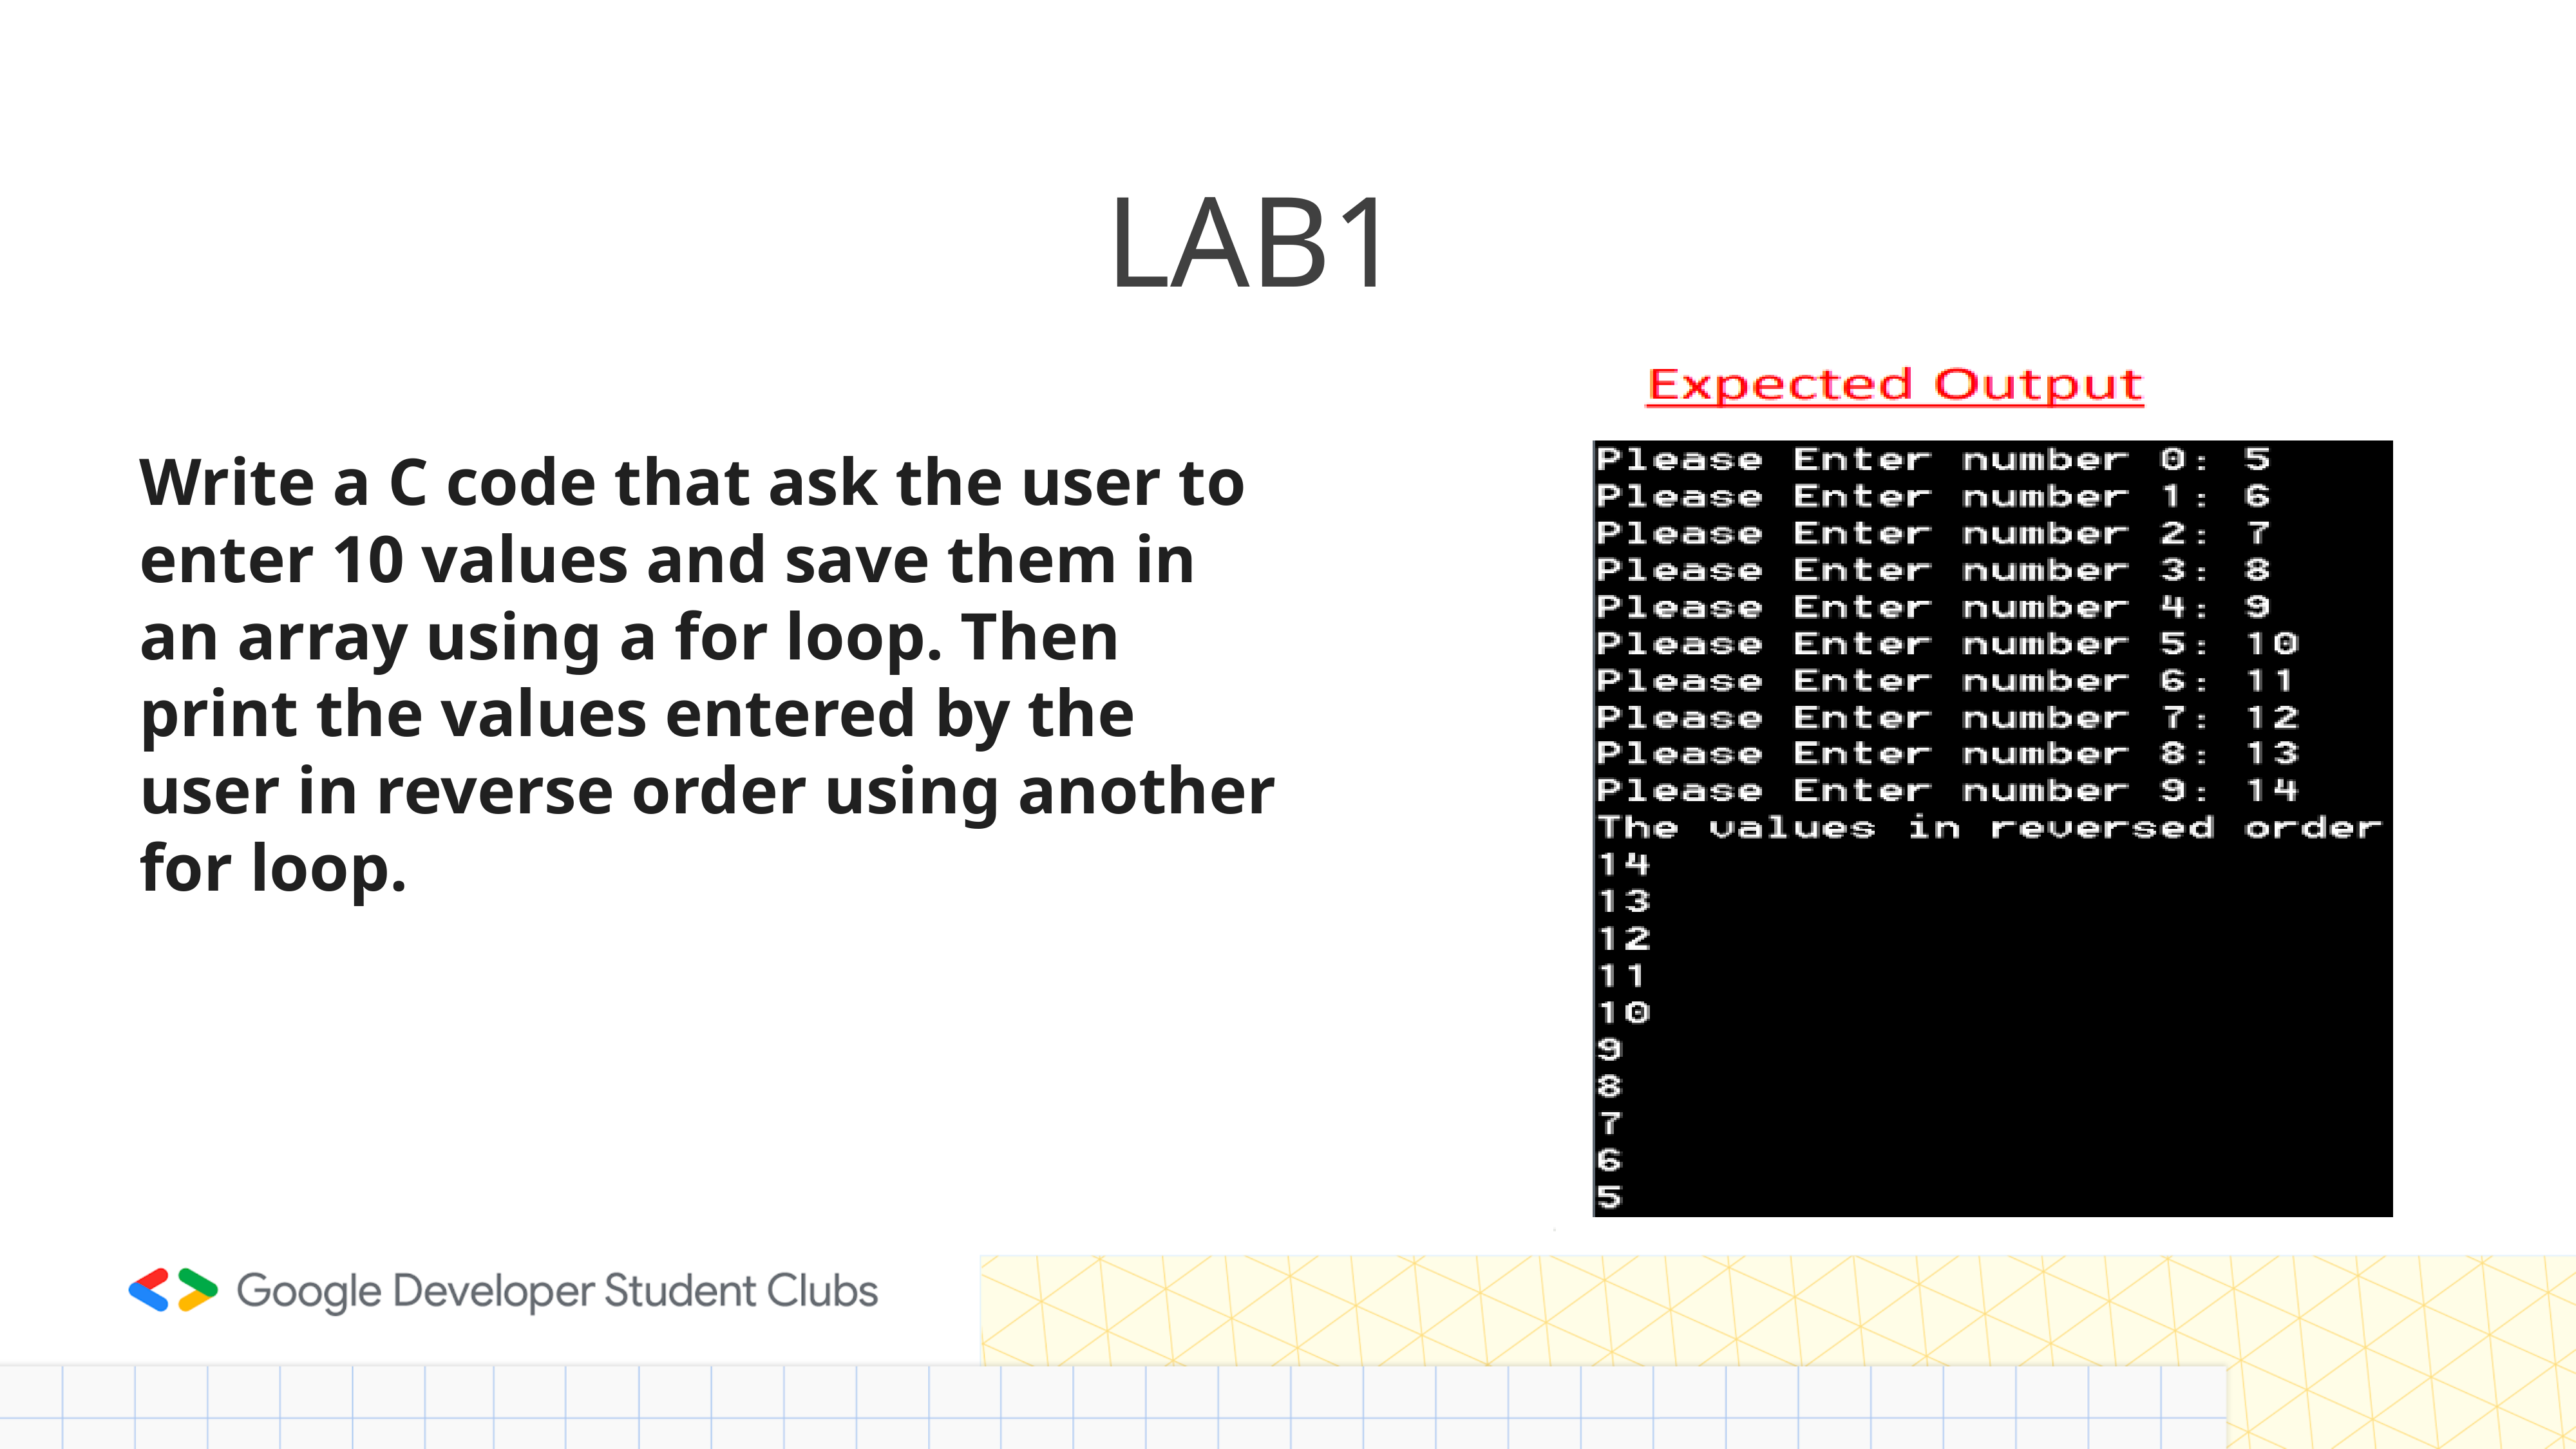

# LAB1
Write a C code that ask the user to enter 10 values and save them in an array using a for loop. Then print the values entered by the user in reverse order using another for loop.